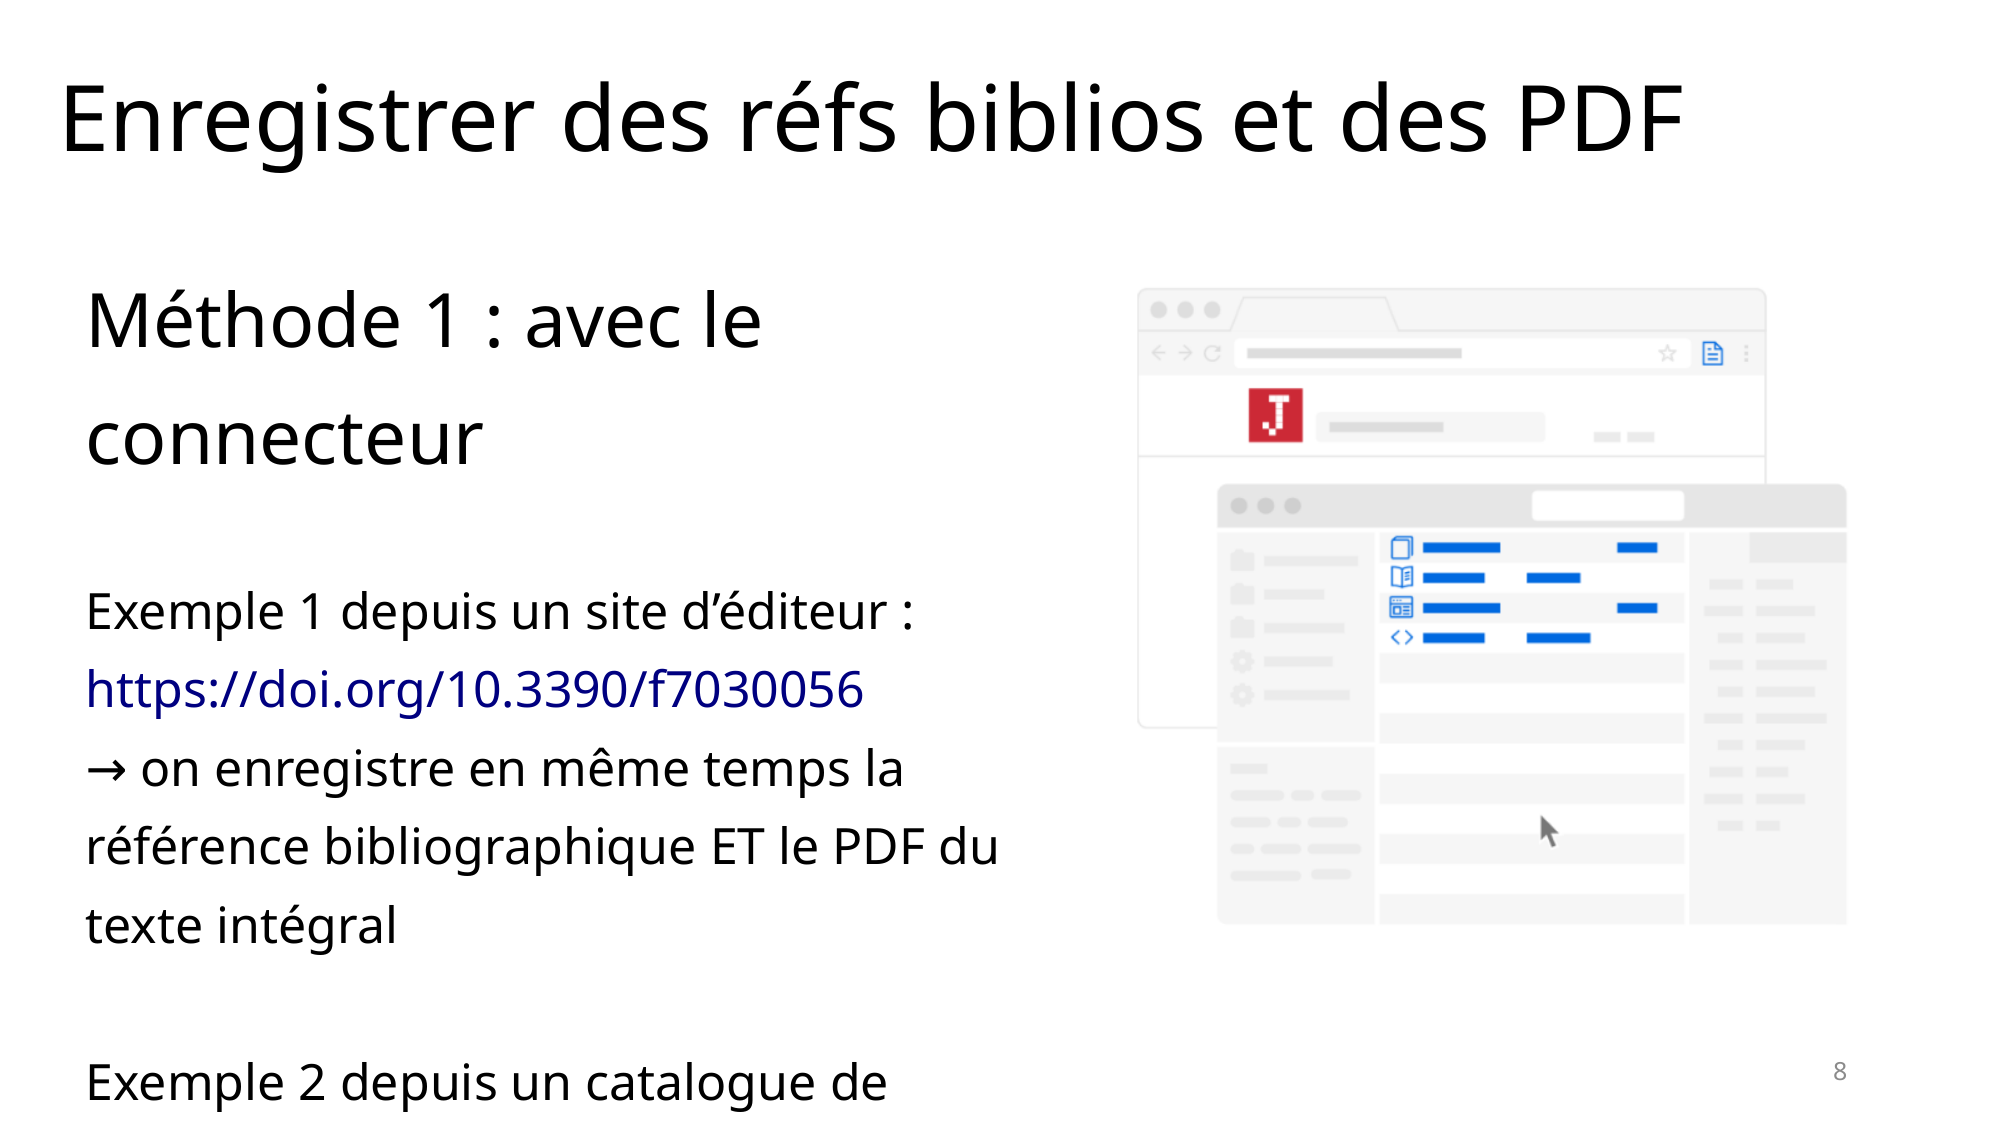

# Enregistrer des réfs biblios et des PDF
Méthode 1 : avec le connecteur
Exemple 1 depuis un site d’éditeur :
https://doi.org/10.3390/f7030056
→ on enregistre en même temps la référence bibliographique ET le PDF du texte intégral
Exemple 2 depuis un catalogue de bibliothèque :
https://www.sudoc.fr/196083281
→ on enregistre seulement la référence bibliographique
8